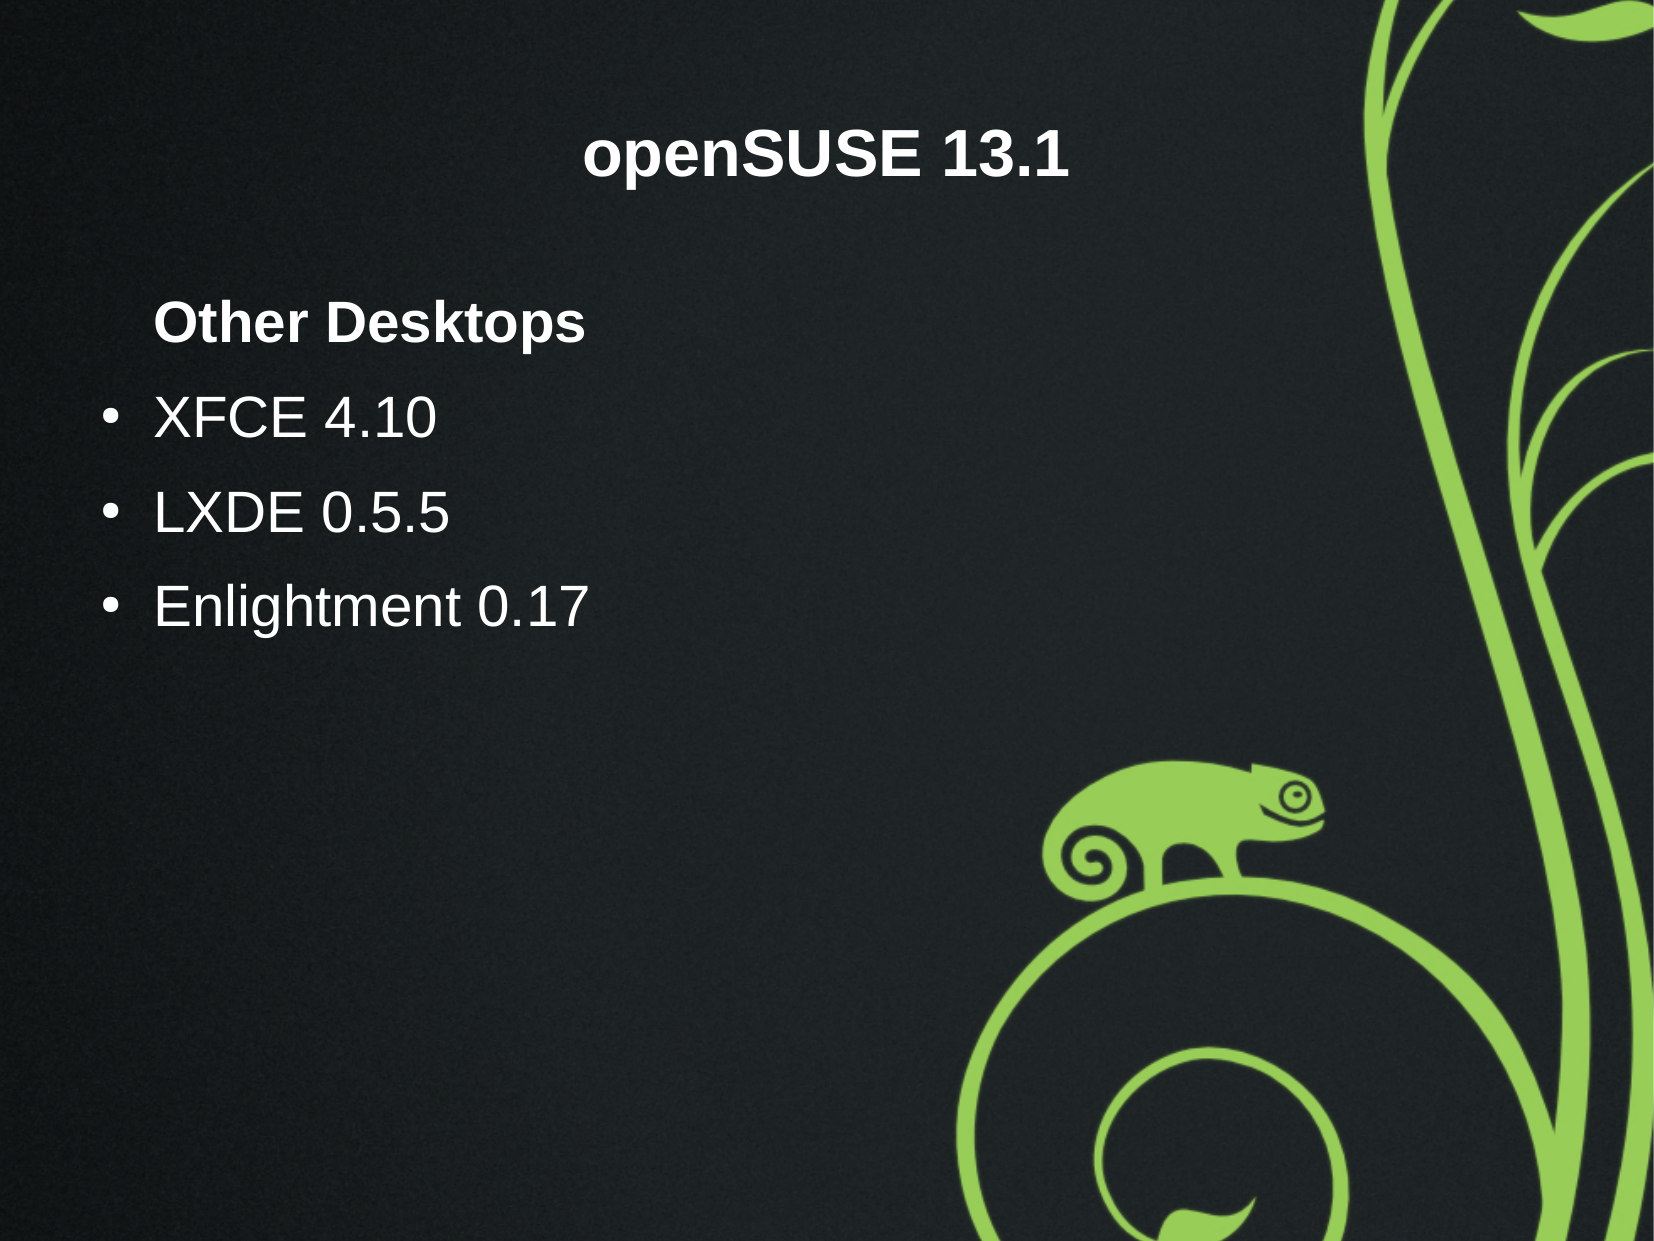

# openSUSE 13.1
Other Desktops
XFCE 4.10
LXDE 0.5.5
Enlightment 0.17